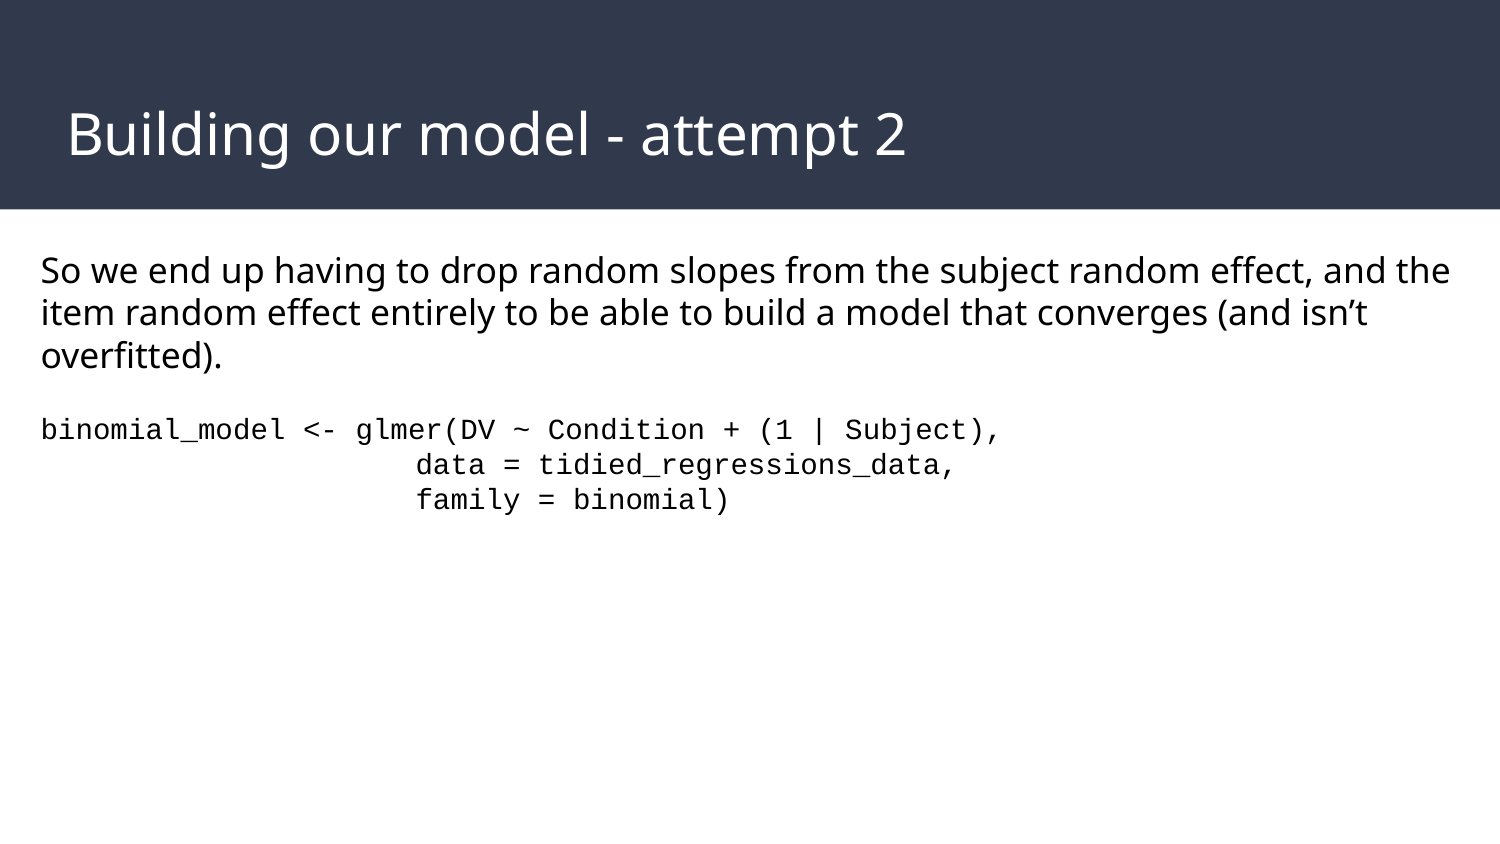

# Building our model - attempt 2
So we end up having to drop random slopes from the subject random effect, and the item random effect entirely to be able to build a model that converges (and isn’t overfitted).
binomial_model <- glmer(DV ~ Condition + (1 | Subject),
 	data = tidied_regressions_data,
 	family = binomial)